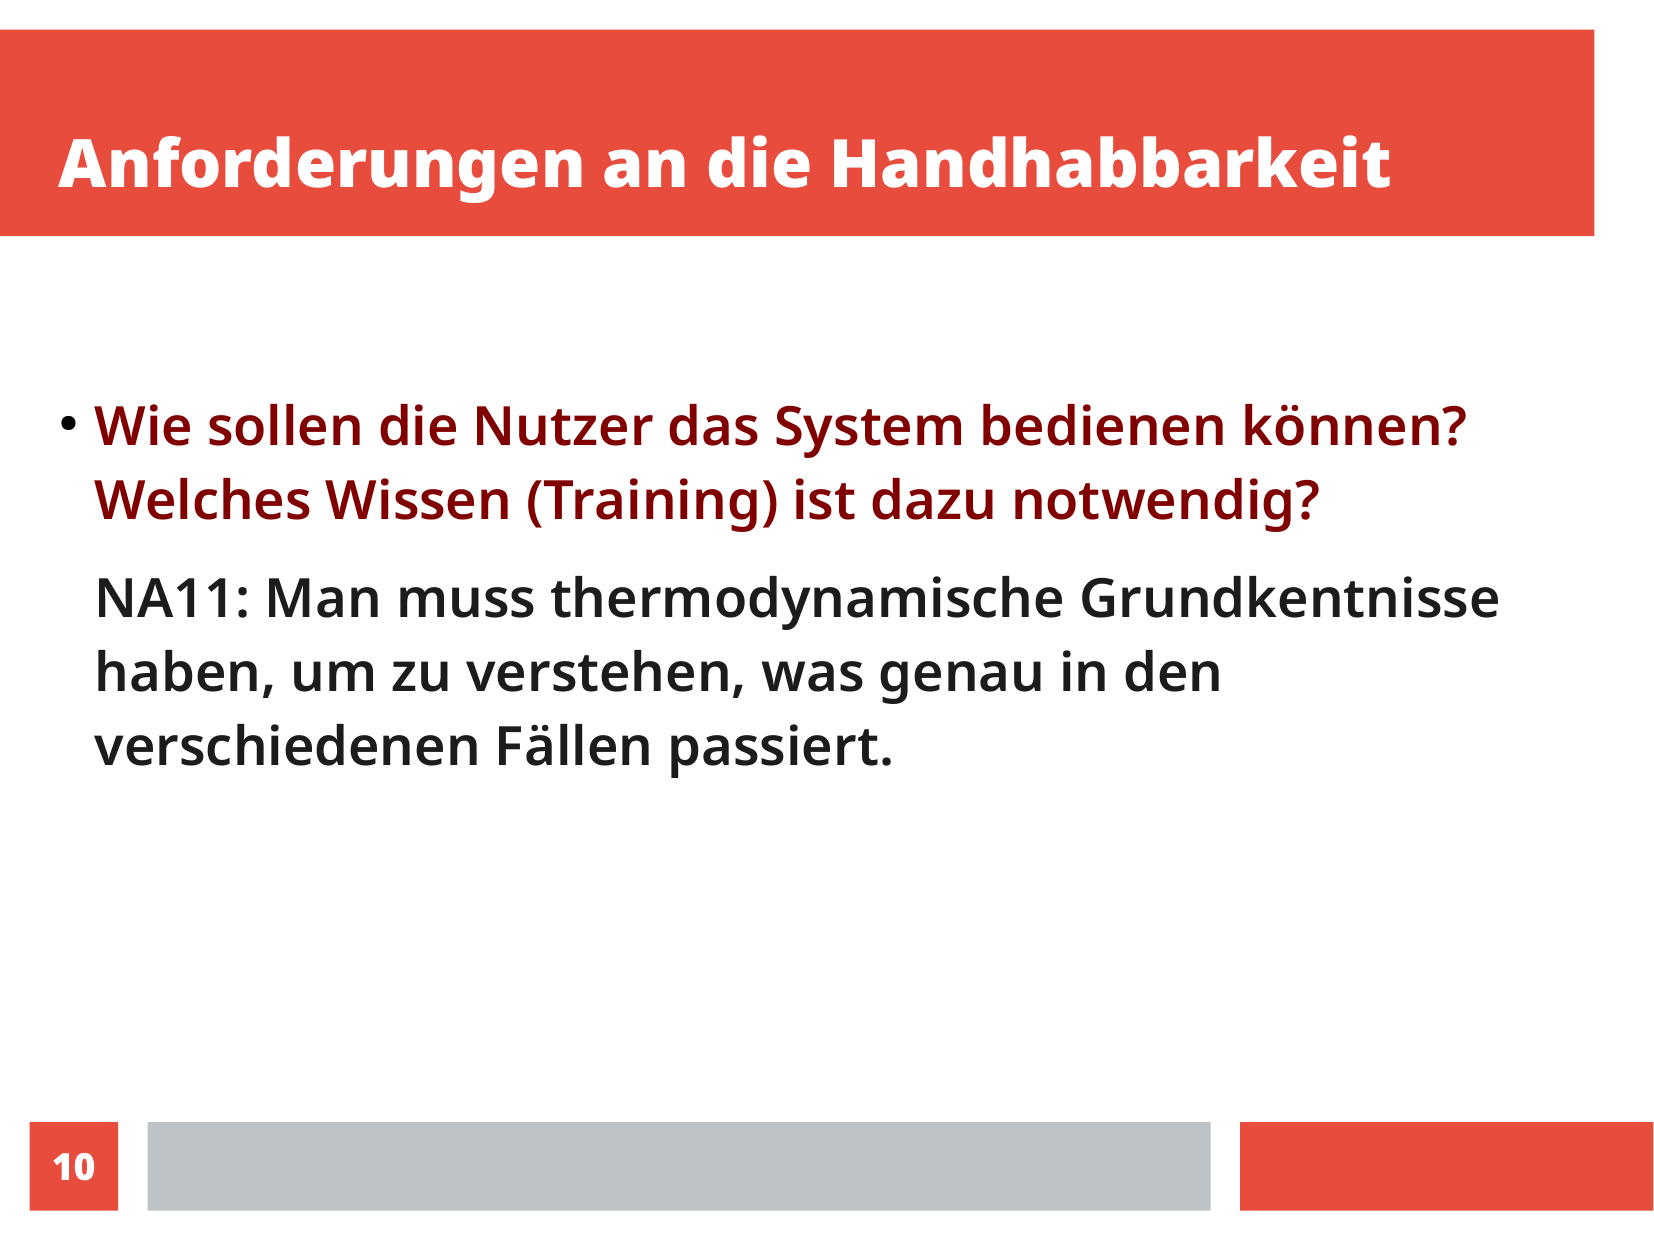

# Anforderungen an die Handhabbarkeit
Wie sollen die Nutzer das System bedienen können? Welches Wissen (Training) ist dazu notwendig?
NA11: Man muss thermodynamische Grundkentnisse haben, um zu verstehen, was genau in den verschiedenen Fällen passiert.
10